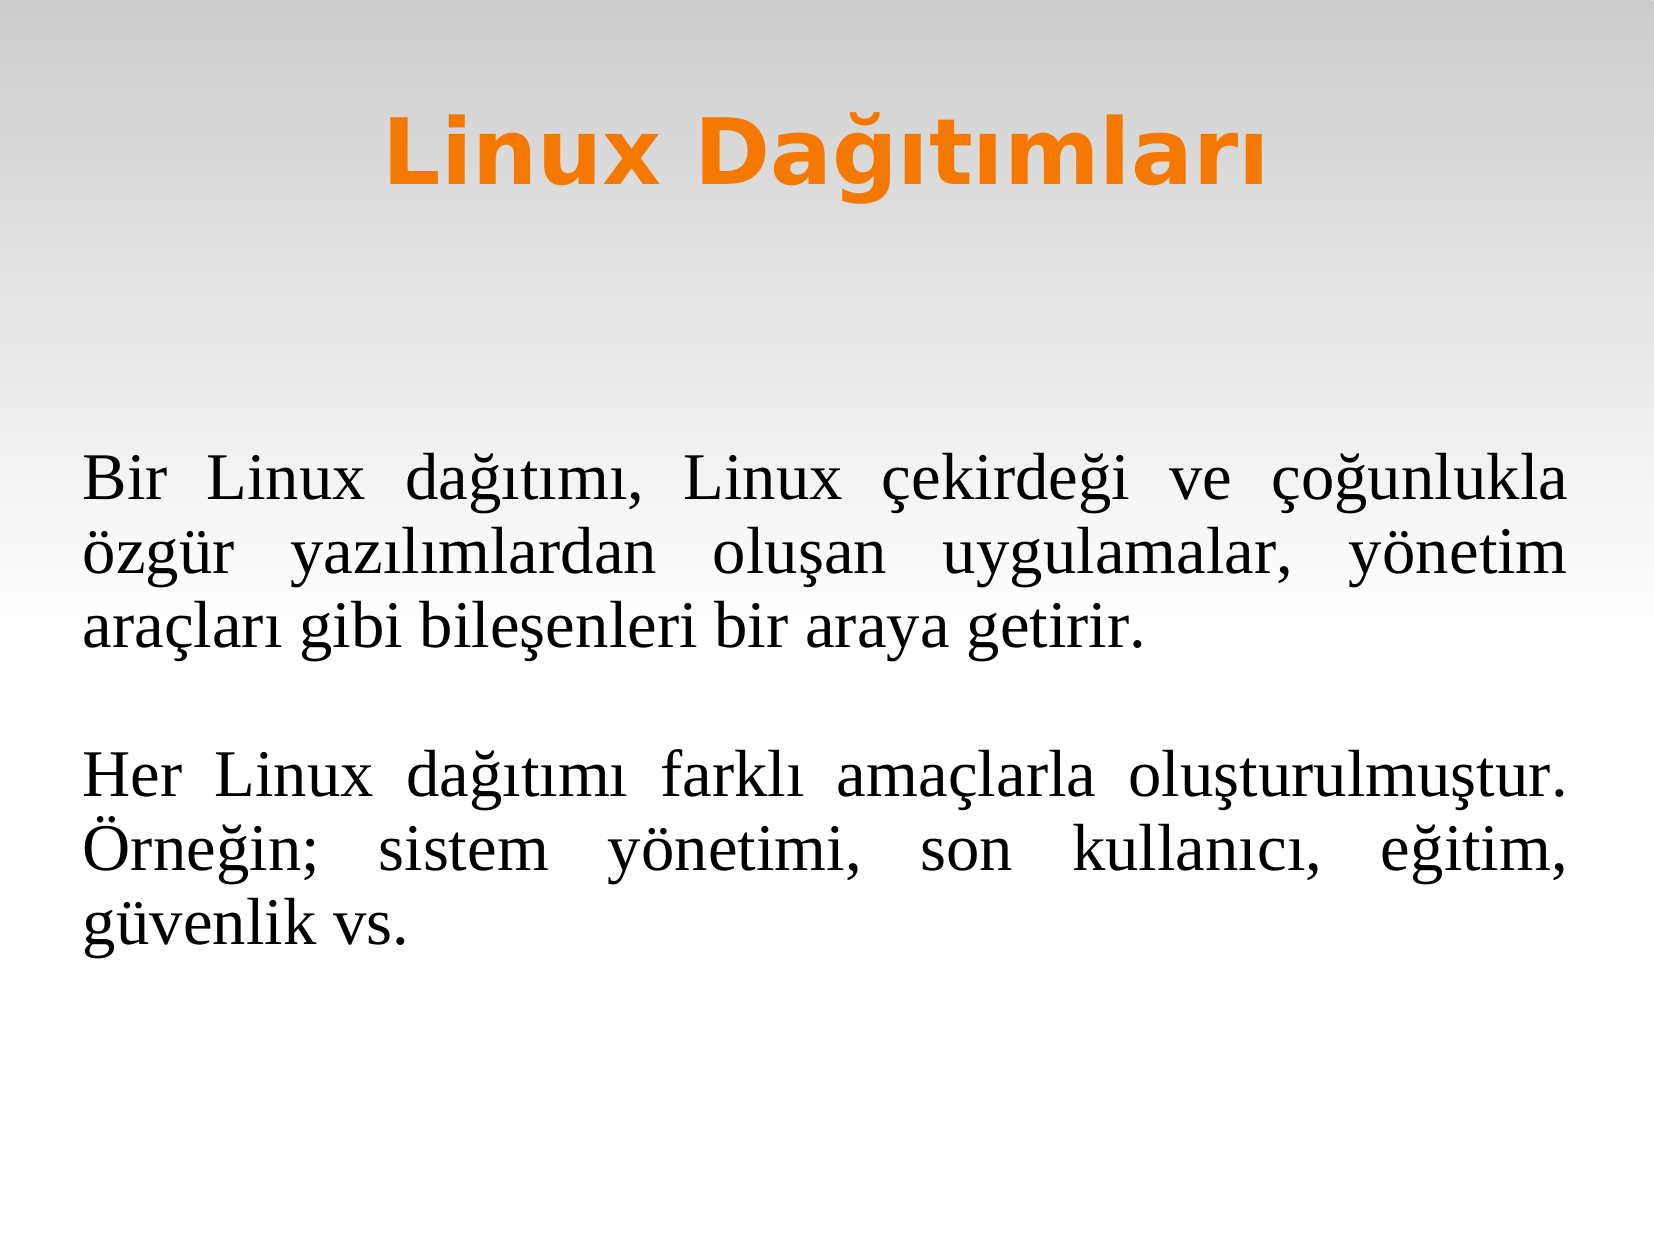

# Linux Dağıtımları
Bir Linux dağıtımı, Linux çekirdeği ve çoğunlukla özgür yazılımlardan oluşan uygulamalar, yönetim araçları gibi bileşenleri bir araya getirir.
Her Linux dağıtımı farklı amaçlarla oluşturulmuştur. Örneğin; sistem yönetimi, son kullanıcı, eğitim, güvenlik vs.